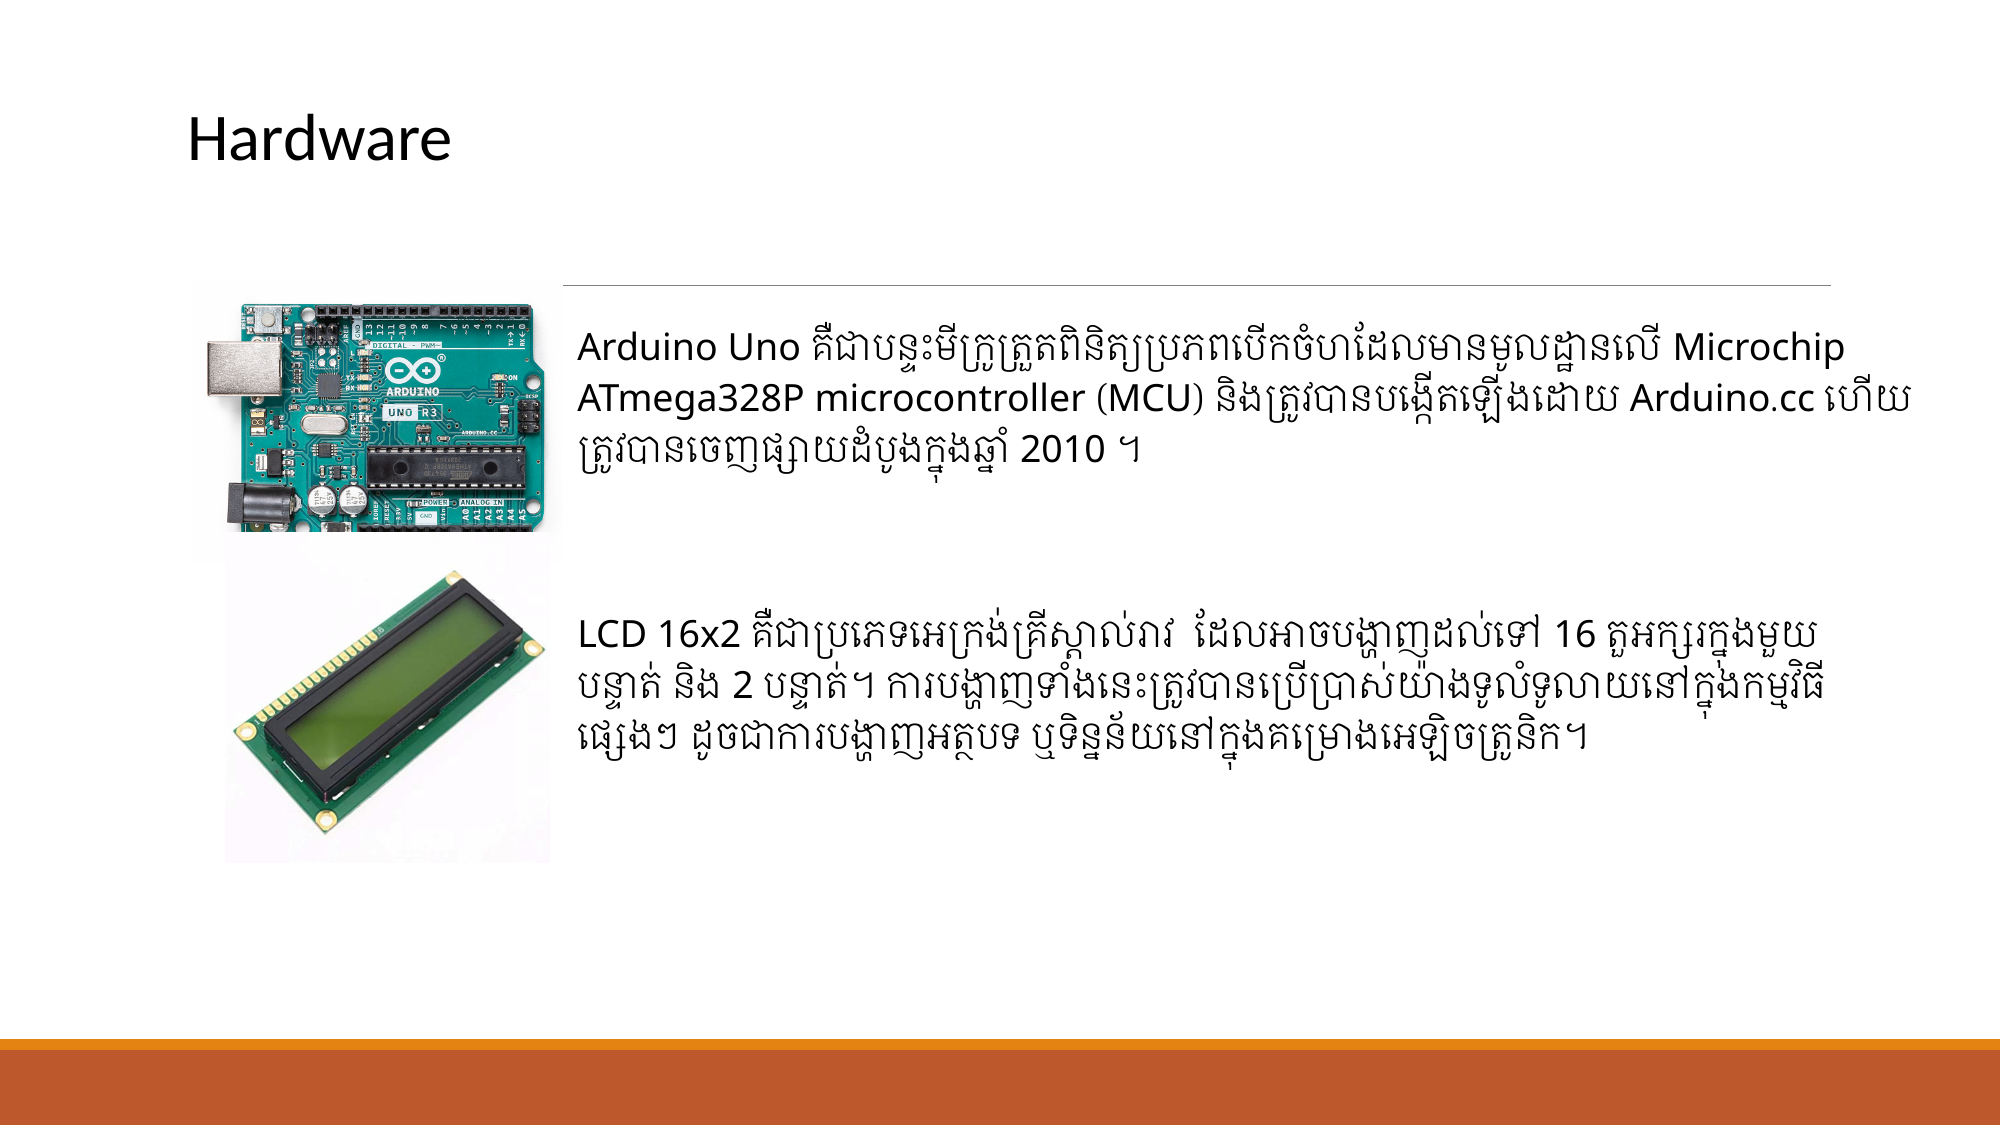

# Hardware
Arduino Uno គឺជាបន្ទះមីក្រូត្រួតពិនិត្យប្រភពបើកចំហដែលមានមូលដ្ឋានលើ Microchip ATmega328P microcontroller (MCU) និងត្រូវបានបង្កើតឡើងដោយ Arduino.cc ហើយត្រូវបានចេញផ្សាយដំបូងក្នុងឆ្នាំ 2010 ។
LCD 16x2 គឺជាប្រភេទអេក្រង់គ្រីស្តាល់រាវ ដែលអាចបង្ហាញដល់ទៅ 16 តួអក្សរក្នុងមួយបន្ទាត់ និង 2 បន្ទាត់។ ការបង្ហាញទាំងនេះត្រូវបានប្រើប្រាស់យ៉ាងទូលំទូលាយនៅក្នុងកម្មវិធីផ្សេងៗ ដូចជាការបង្ហាញអត្ថបទ ឬទិន្នន័យនៅក្នុងគម្រោងអេឡិចត្រូនិក។